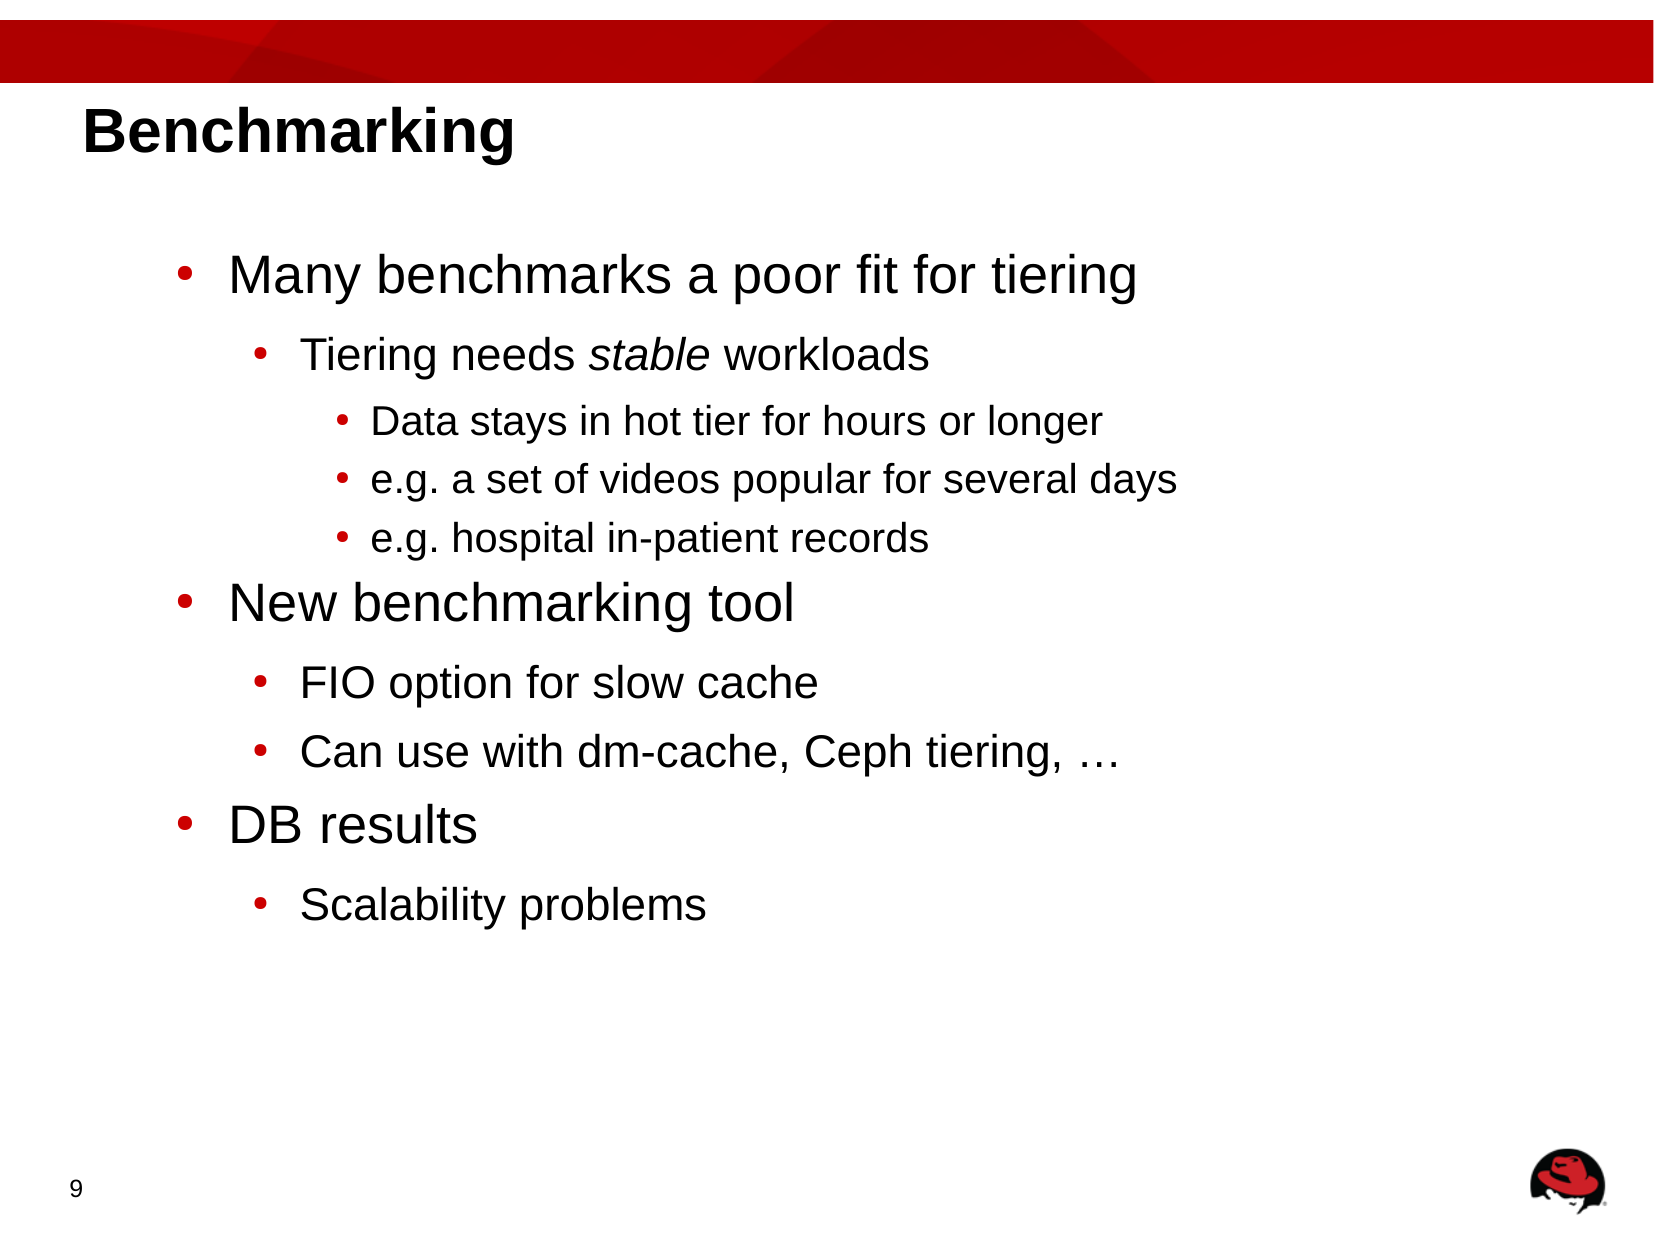

# Benchmarking
Many benchmarks a poor fit for tiering
Tiering needs stable workloads
Data stays in hot tier for hours or longer
e.g. a set of videos popular for several days
e.g. hospital in-patient records
New benchmarking tool
FIO option for slow cache
Can use with dm-cache, Ceph tiering, …
DB results
Scalability problems